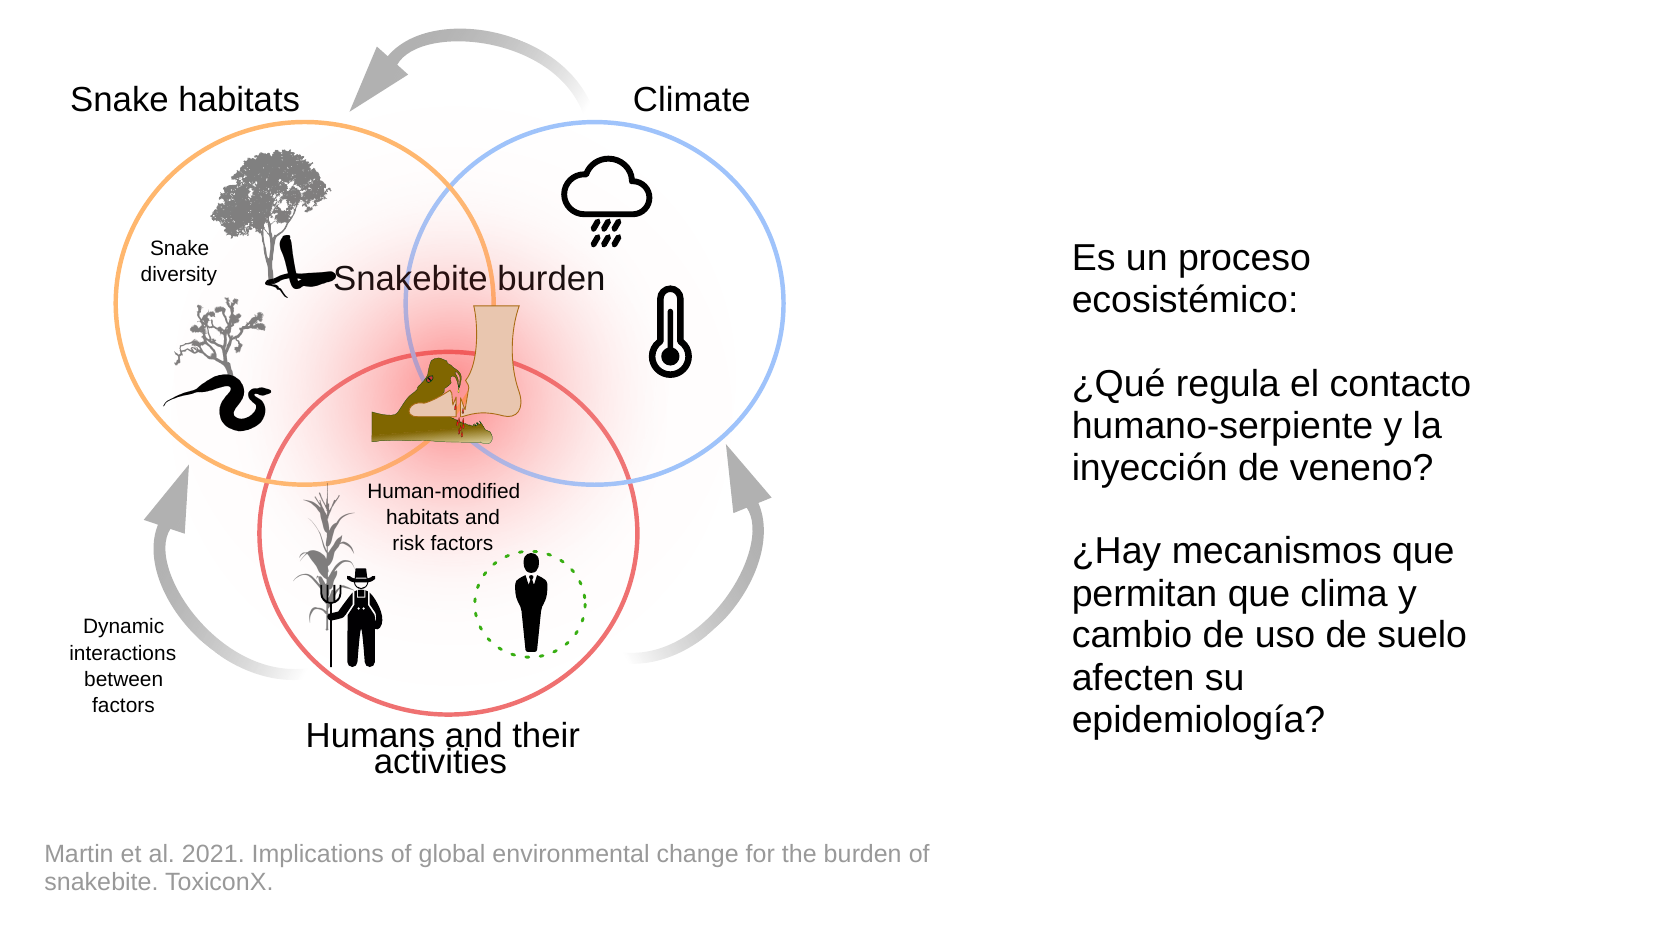

Es un proceso ecosistémico:
¿Qué regula el contacto humano-serpiente y la inyección de veneno?
¿Hay mecanismos que permitan que clima y cambio de uso de suelo afecten su epidemiología?
Martin et al. 2021. Implications of global environmental change for the burden of snakebite. ToxiconX.